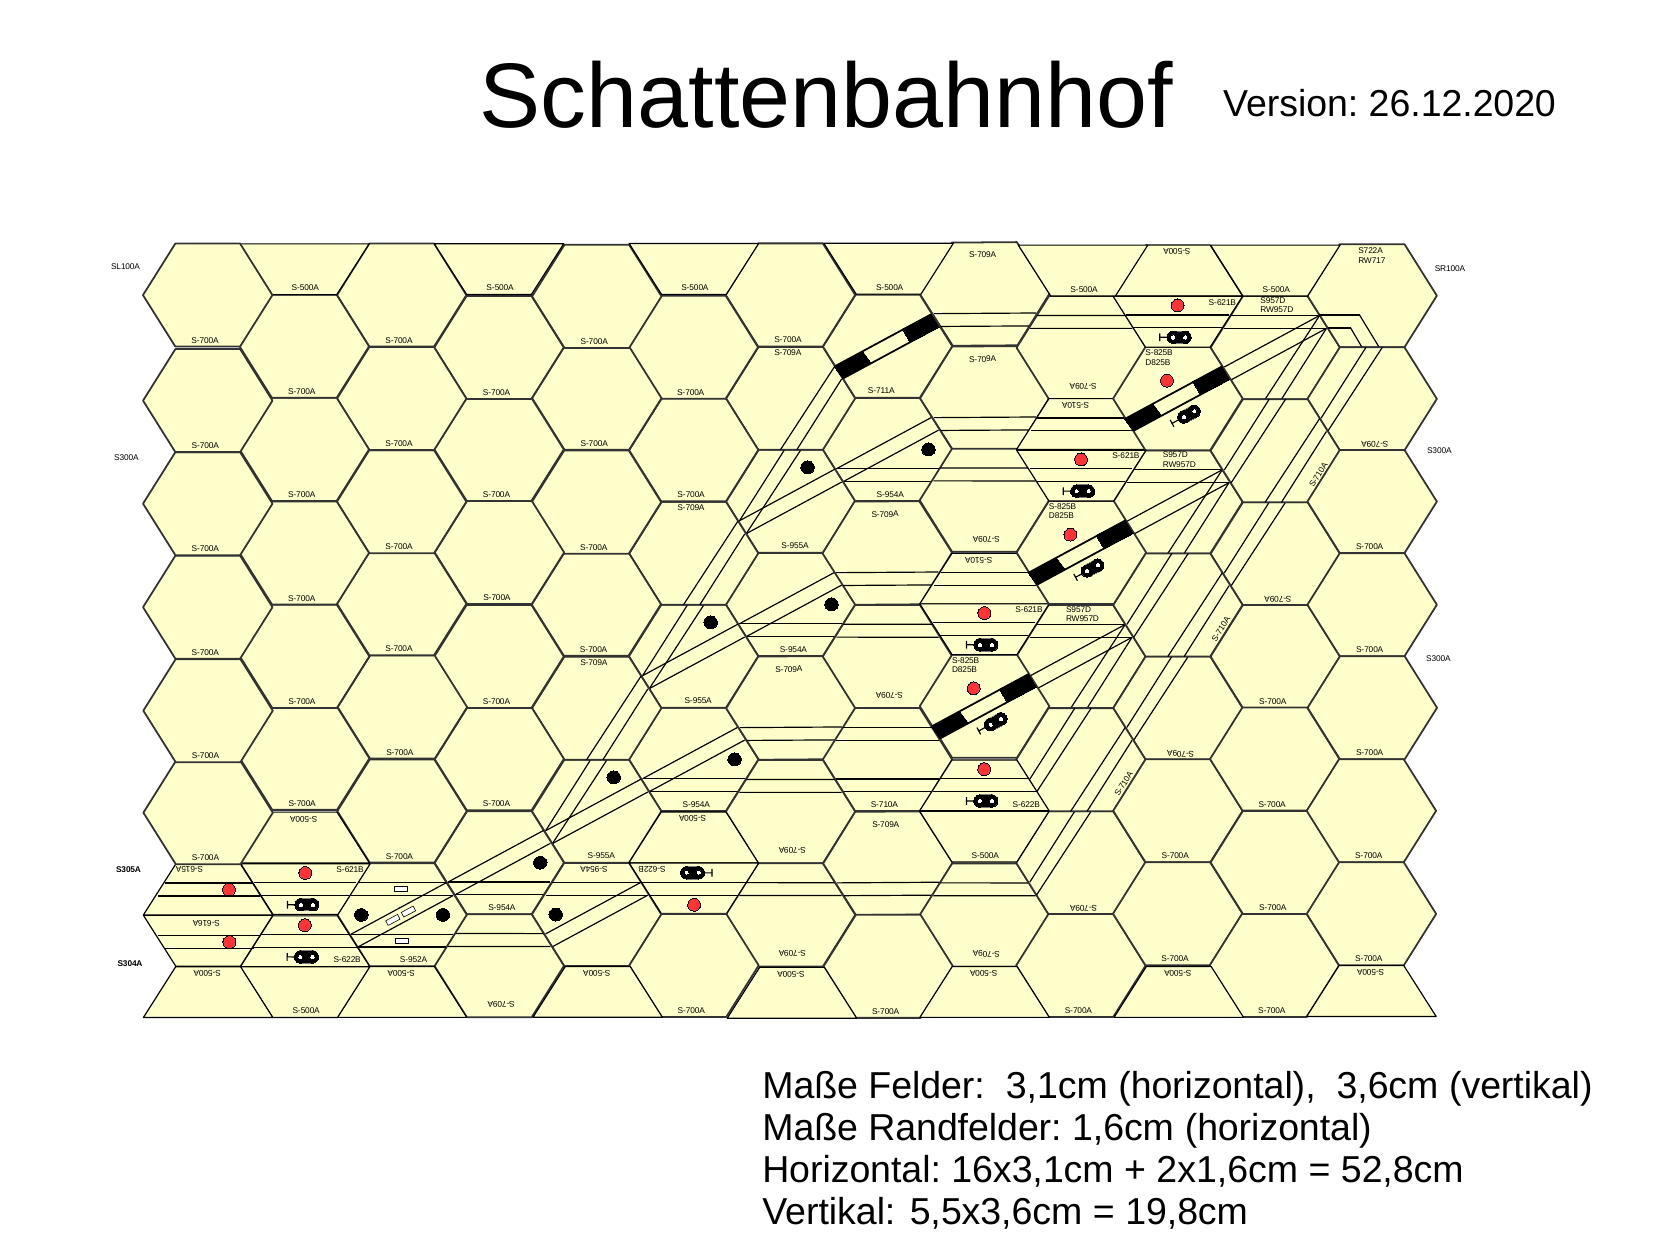

# Schattenbahnhof
Version: 26.12.2020
S722A
RW717
S-500A
S-709A
S-500A
S-700A
S-700A
S-700A
S-500A
S-500A
S-700A
S-500A
S-700A
S-500A
S-500A
SL100A
SR100A
S957D
RW957D
S-621B
S-711A
S-700A
S-700A
S-700A
S-700A
S-709A
S-709A
S-825B
D825B
S-709A
S-700A
S-700A
S-700A
S-709A
S-700A
S-510A
S-700A
S-700A
S-954A
S-700A
S-700A
S-710A
S300A
S957D
RW957D
S-621B
S300A
S-709A
S-955A
S-700A
S-700A
S-700A
S-700A
S-700A
S-825B
D825B
S-709A
S-700A
S-709A
S-700A
S-700A
S-709A
S-510A
S-700A
S-700A
S-954A
S-700A
S-700A
S-710A
S-700A
S-621B
S957D
RW957D
S-700A
S-955A
S-700A
S-709A
S-700A
S-700A
S300A
S-825B
D825B
S-709A
S-700A
S-709A
S-700A
S-700A
S-709A
S-700A
S-700A
S-700A
S-700A
S-700A
S-954A
S-710A
S-710A
S-700A
S-700A
S-700A
S-955A
S-622B
S-700A
S-709A
S-700A
S-500A
S-500A
S-700A
S-954A
S-709A
S-500A
S-709A
S305A
S-615A
S-954A
S-622B
S-621B
S-700A
S-700A
S-952A
S-709A
S-709A
S-616A
S-700A
S-700A
S-700A
S-709A
S-700A
S-622B
S304A
S304A
S-500A
S-500A
S-500A
S-500A
S-500A
S-500A
S-500A
S-500A
Maße Felder: 3,1cm (horizontal), 3,6cm (vertikal)
Maße Randfelder: 1,6cm (horizontal)
Horizontal: 16x3,1cm + 2x1,6cm = 52,8cm
Vertikal:	5,5x3,6cm = 19,8cm